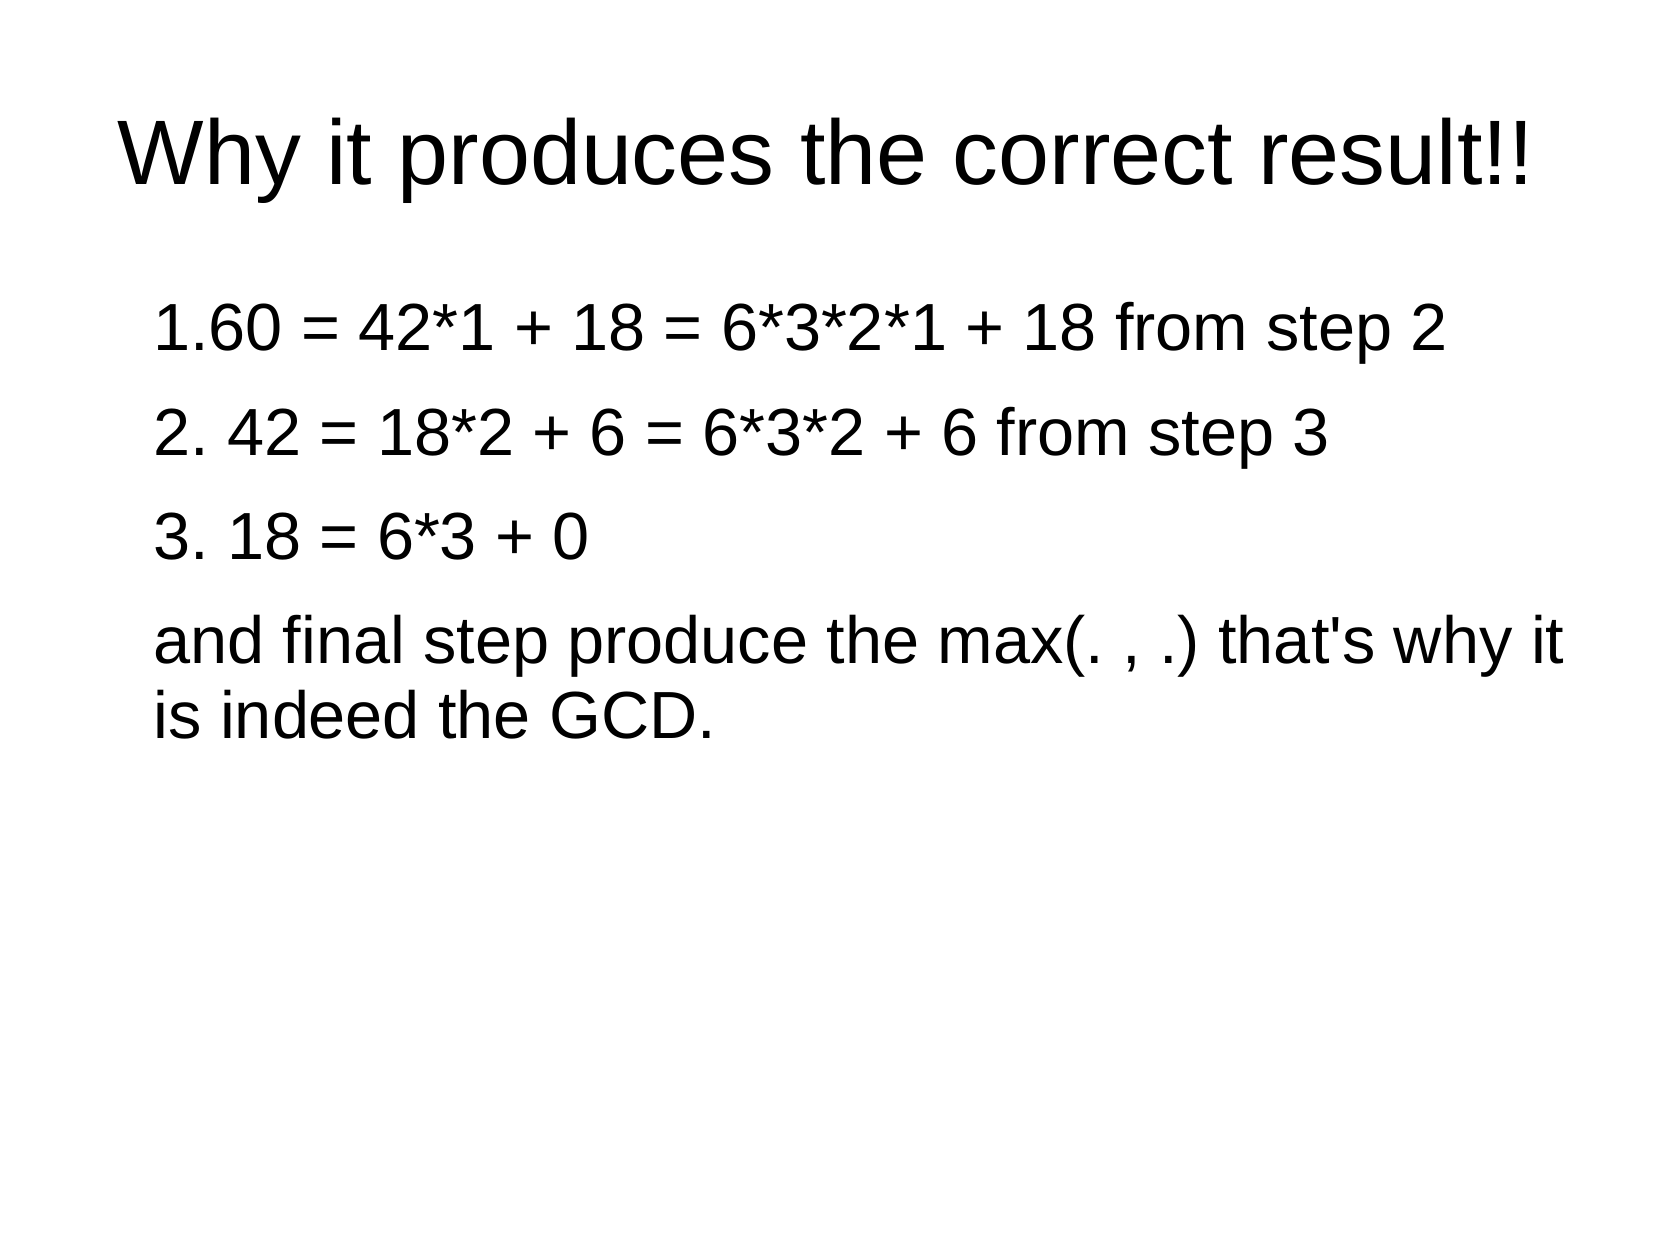

# Why it produces the correct result!!
1.60 = 42*1 + 18 = 6*3*2*1 + 18 from step 2
2. 42 = 18*2 + 6 = 6*3*2 + 6 from step 3
3. 18 = 6*3 + 0
and final step produce the max(. , .) that's why it is indeed the GCD.